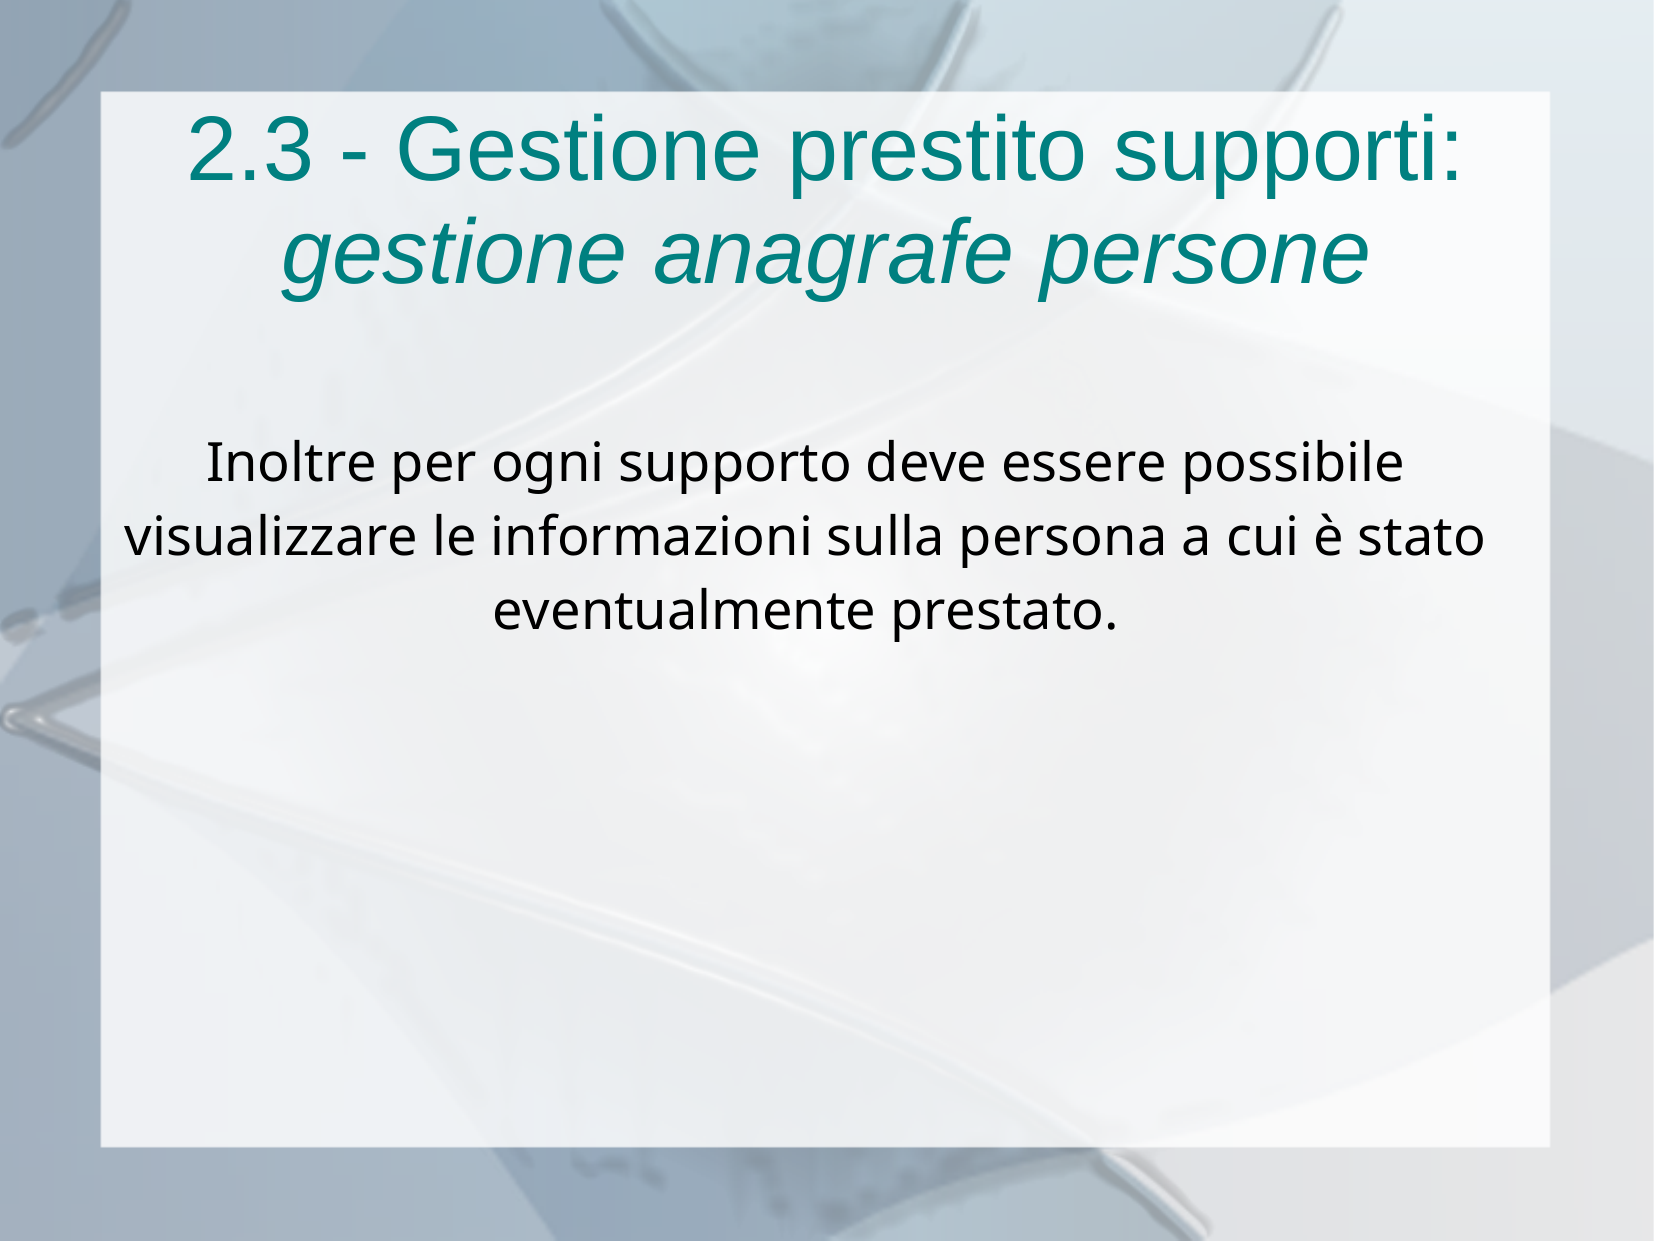

# 2.3 - Gestione prestito supporti: gestione anagrafe persone
Inoltre per ogni supporto deve essere possibile visualizzare le informazioni sulla persona a cui è stato eventualmente prestato.